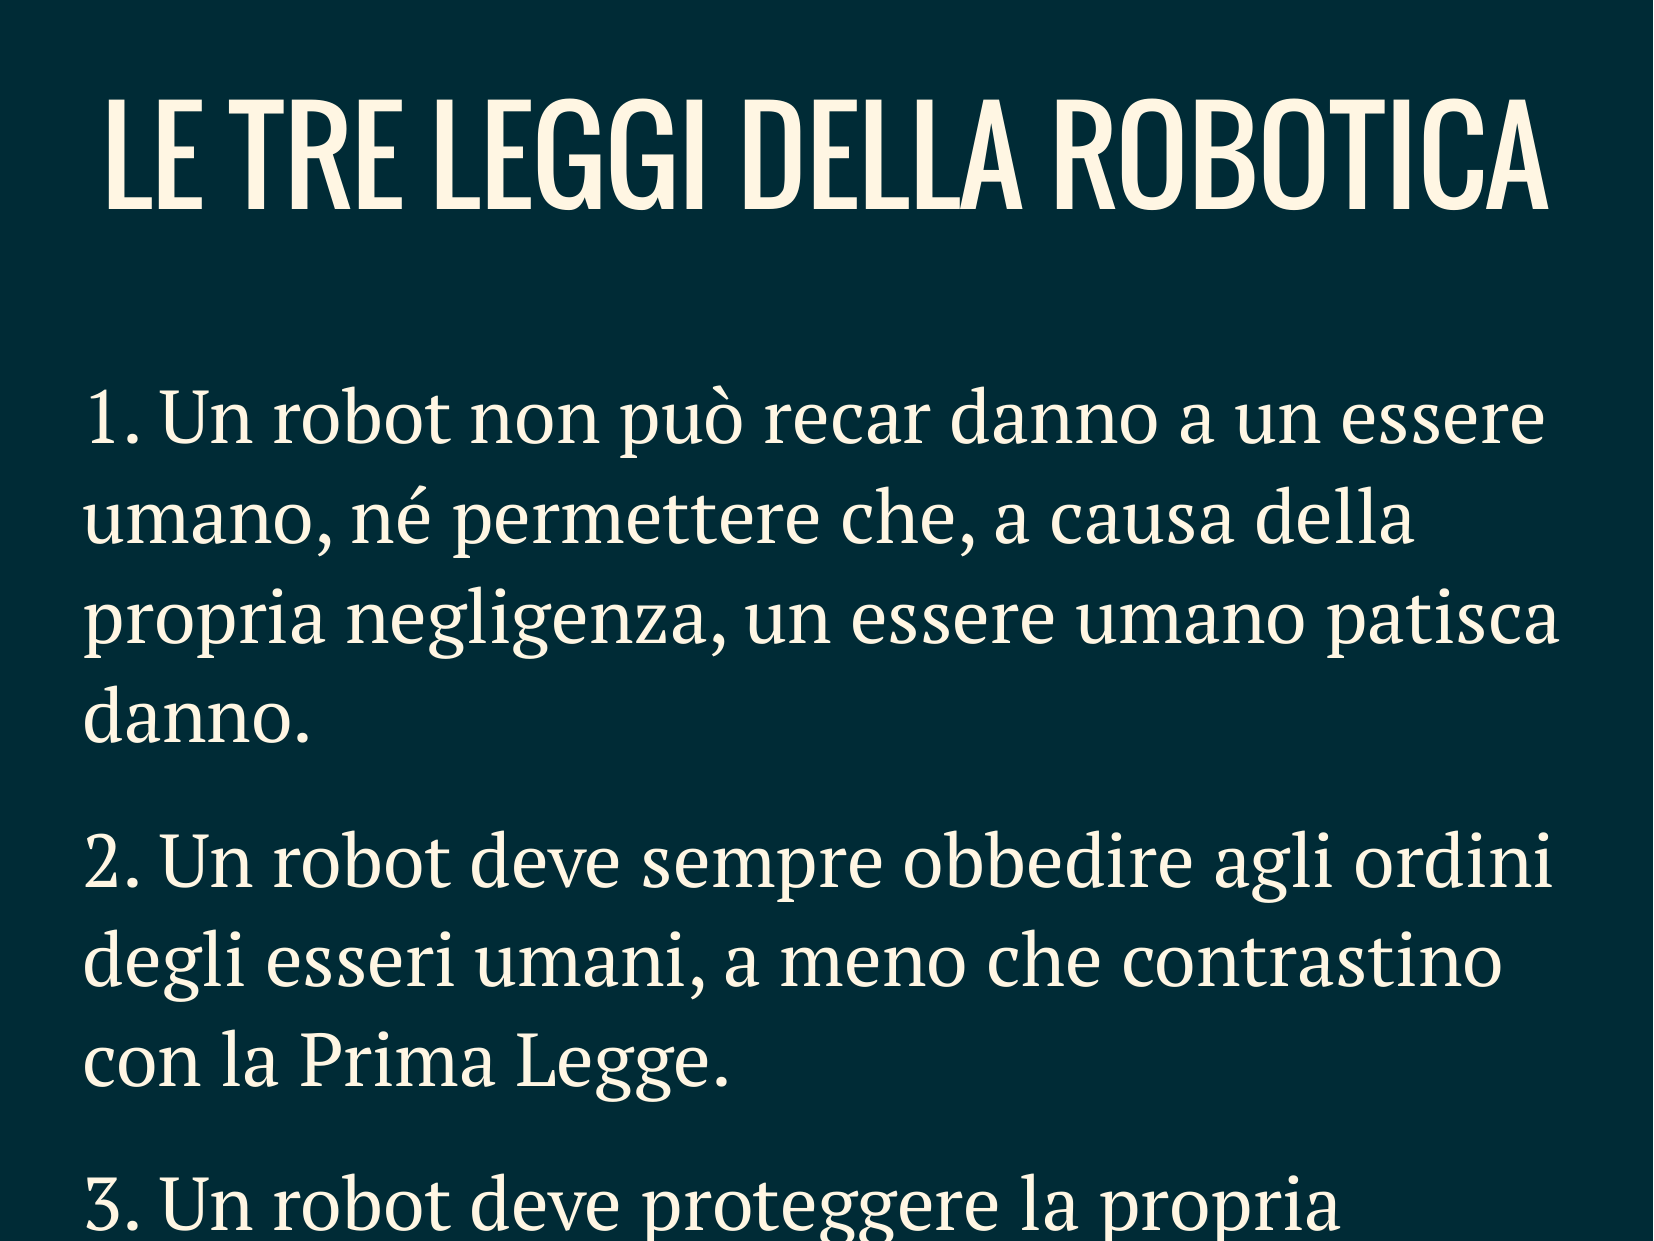

# Le tre leggi della robotica
1. Un robot non può recar danno a un essere umano, né permettere che, a causa della propria negligenza, un essere umano patisca danno.
2. Un robot deve sempre obbedire agli ordini degli esseri umani, a meno che contrastino con la Prima Legge.
3. Un robot deve proteggere la propria esistenza, purché questo non contrasti con la Prima o la Seconda Legge.